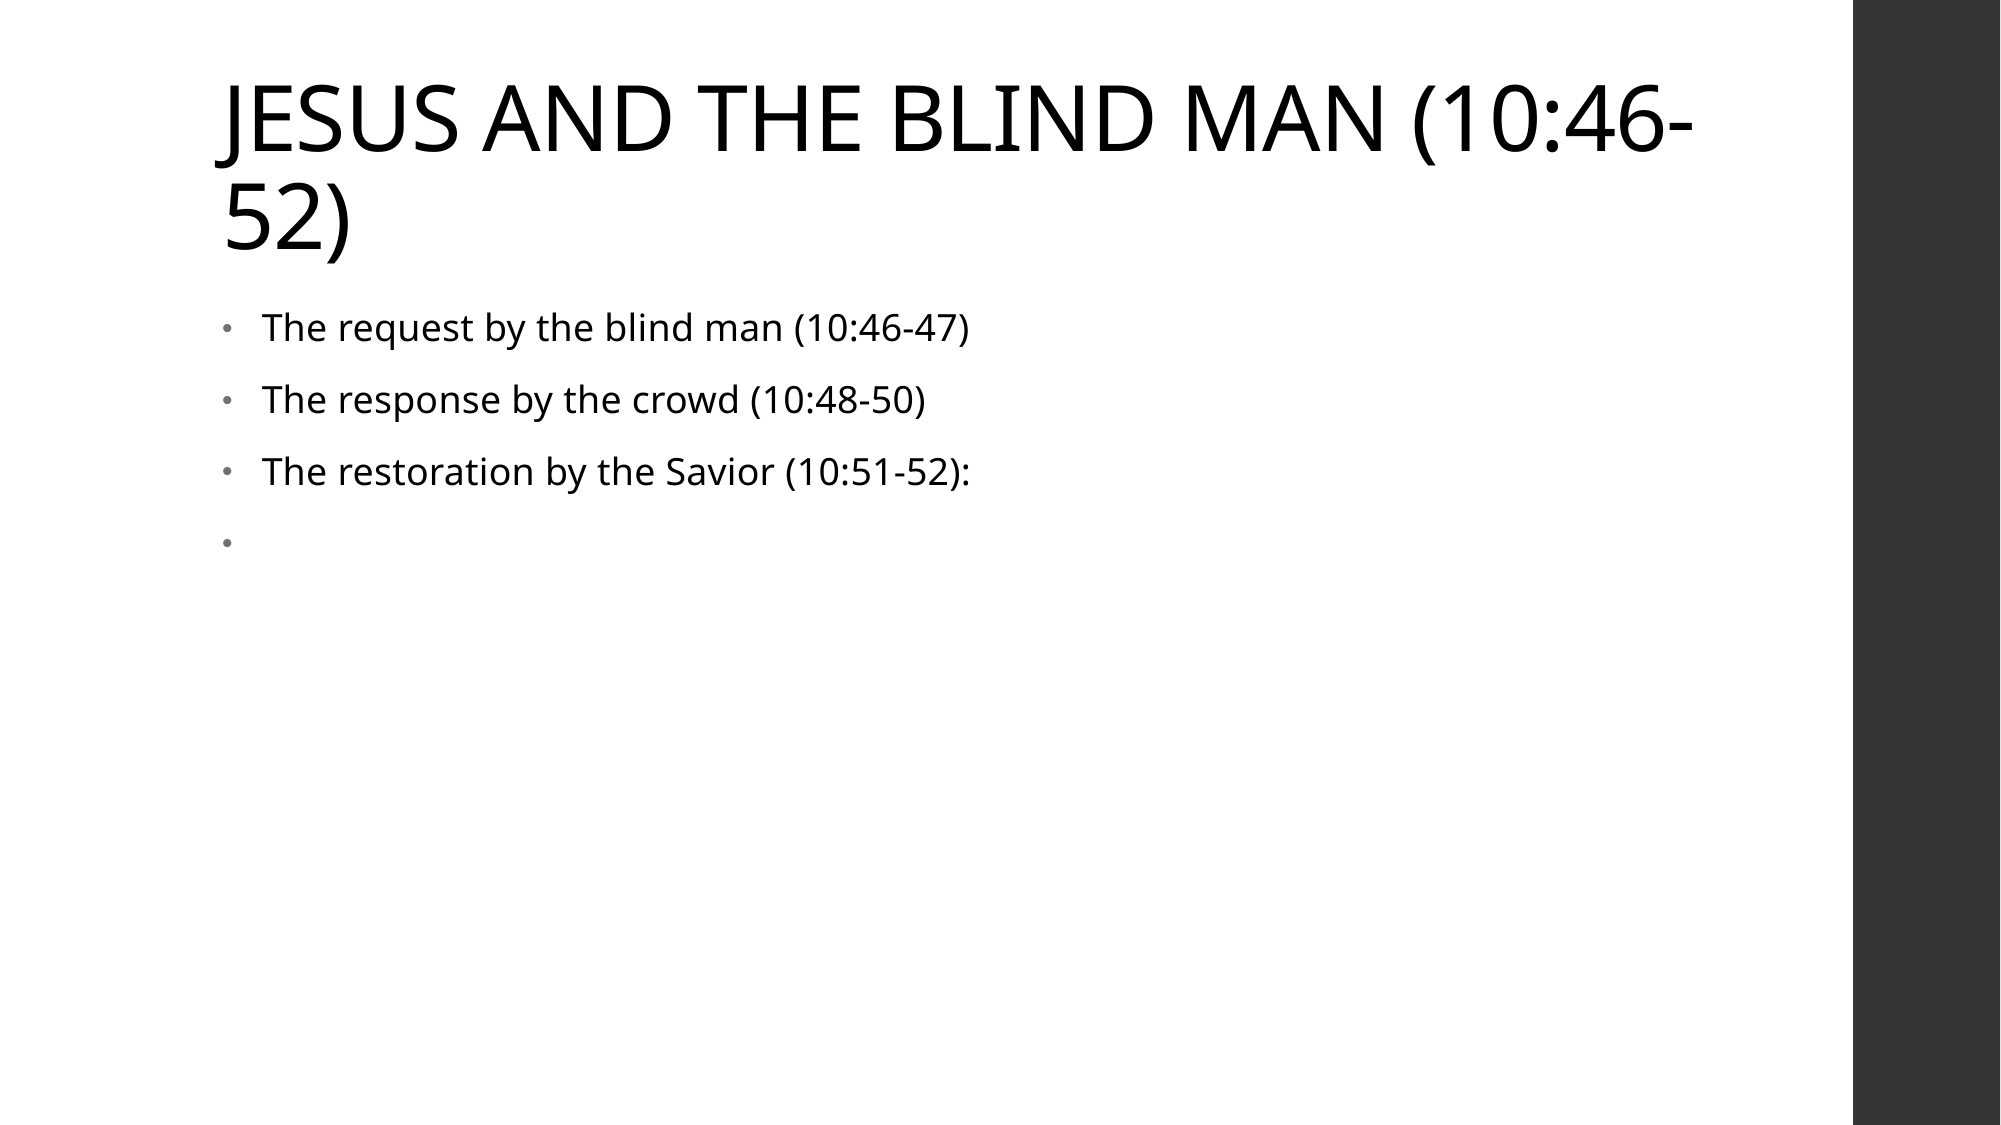

# JESUS AND THE BLIND MAN (10:46-52)
 The request by the blind man (10:46-47)
 The response by the crowd (10:48-50)
 The restoration by the Savior (10:51-52):